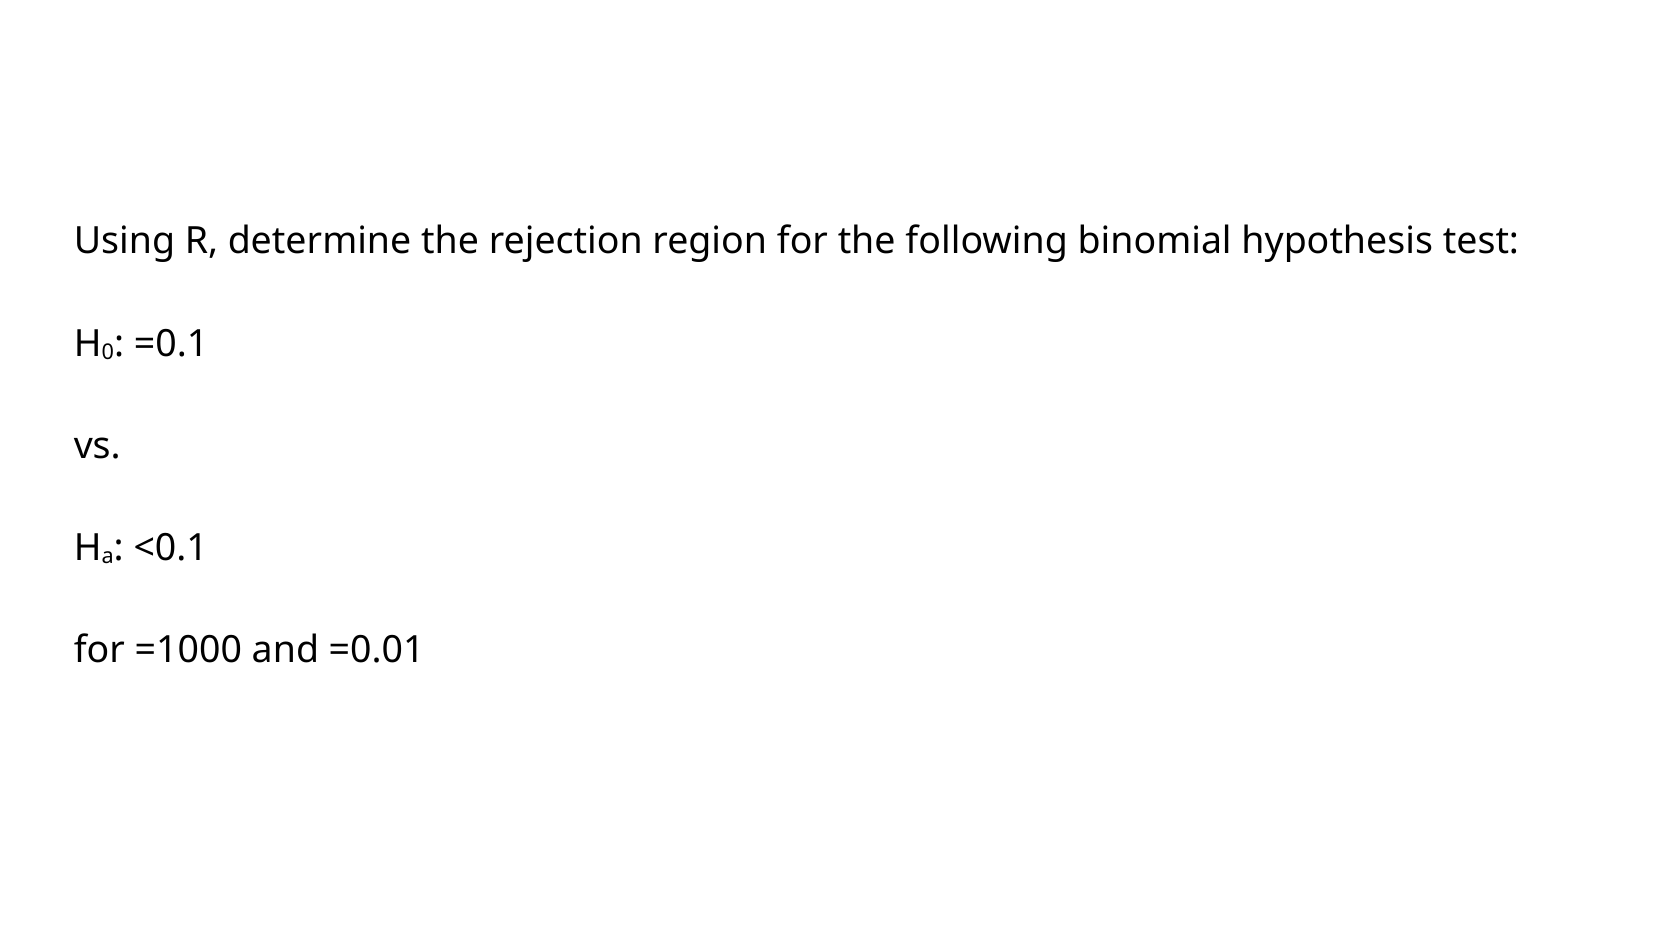

Using R, determine the rejection region for the following binomial hypothesis test:
H0: =0.1
vs.
Ha: <0.1
for =1000 and =0.01